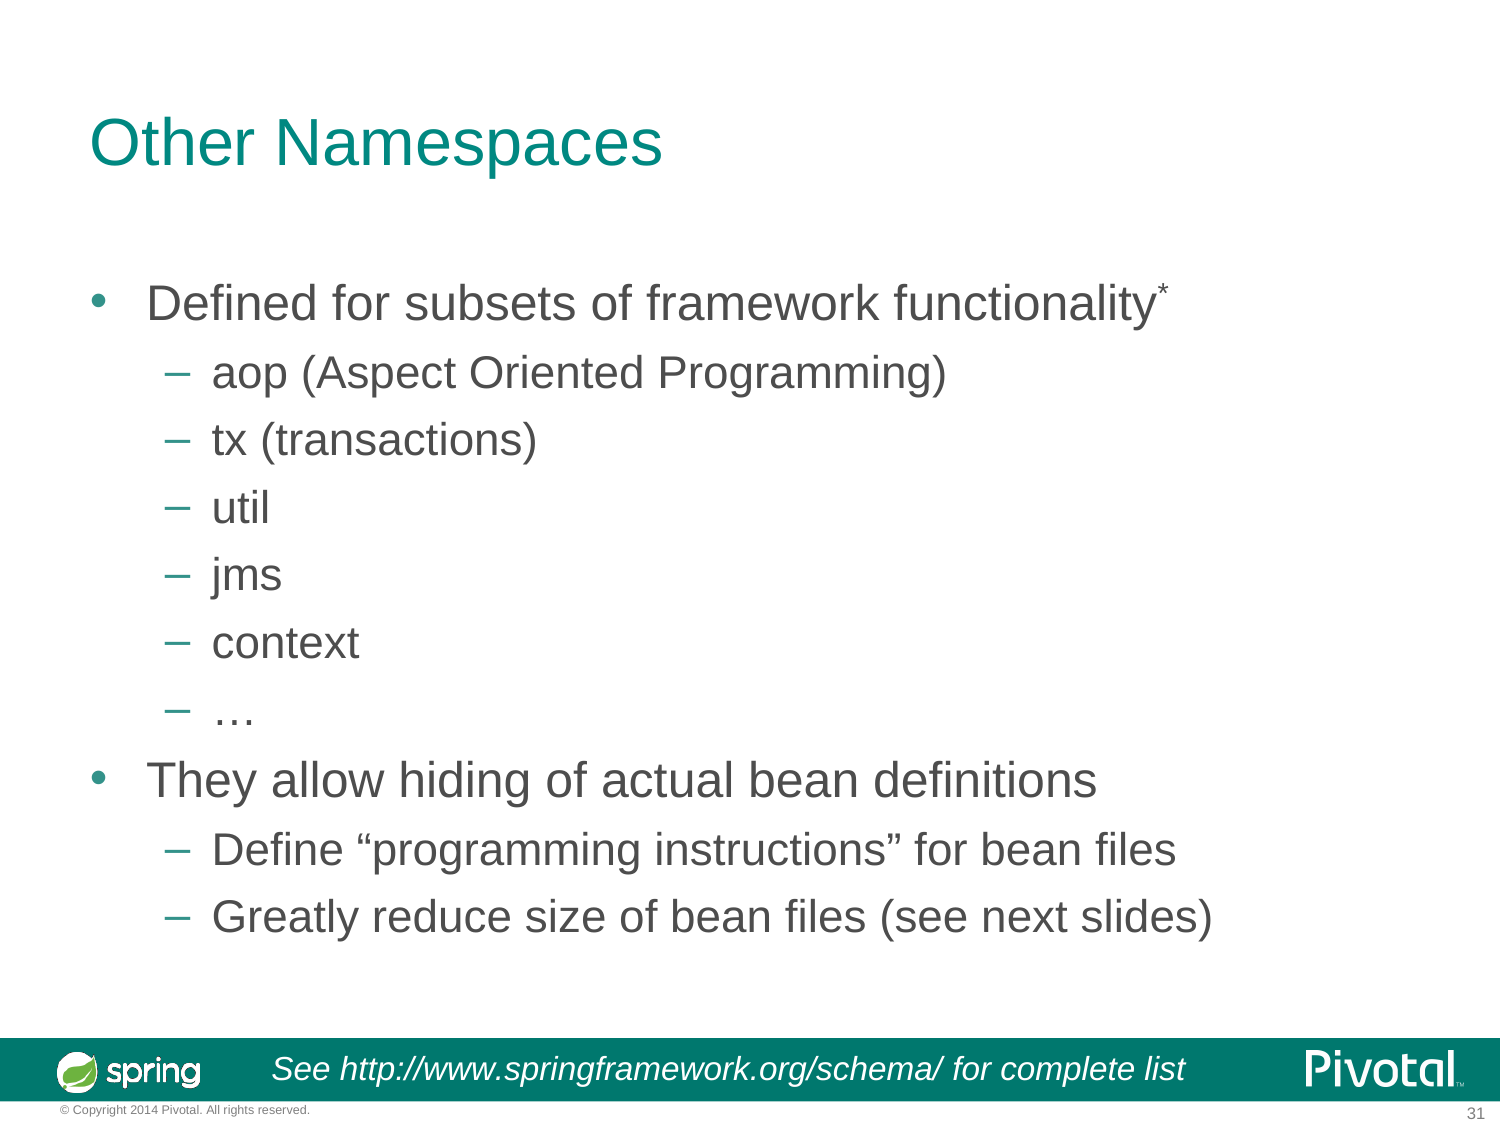

# Other Namespaces
Defined for subsets of framework functionality*
aop (Aspect Oriented Programming)
tx (transactions)
util
jms
context
…
They allow hiding of actual bean definitions
Define “programming instructions” for bean files
Greatly reduce size of bean files (see next slides)
 See http://www.springframework.org/schema/ for complete list